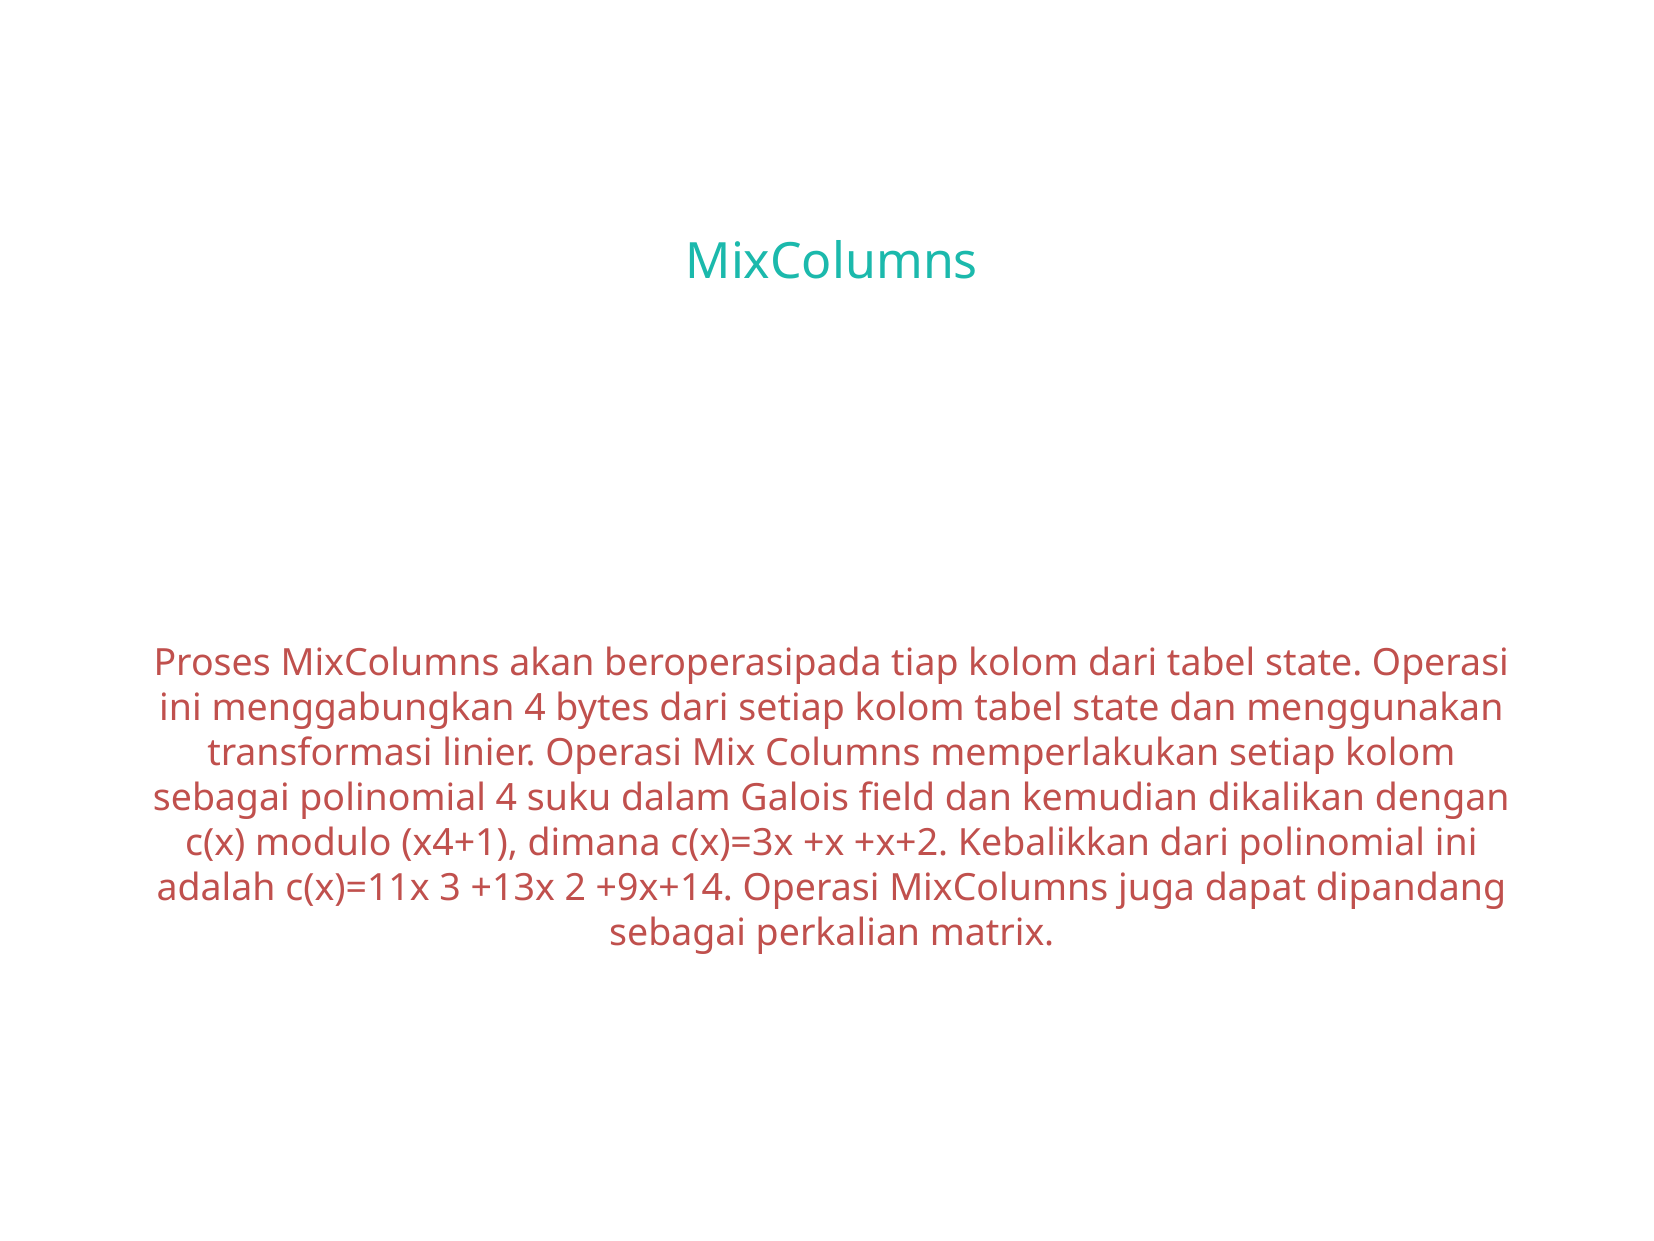

# MixColumns
Proses MixColumns akan beroperasipada tiap kolom dari tabel state. Operasi ini menggabungkan 4 bytes dari setiap kolom tabel state dan menggunakan transformasi linier. Operasi Mix Columns memperlakukan setiap kolom sebagai polinomial 4 suku dalam Galois field dan kemudian dikalikan dengan
c(x) modulo (x4+1), dimana c(x)=3x +x +x+2. Kebalikkan dari polinomial ini adalah c(x)=11x 3 +13x 2 +9x+14. Operasi MixColumns juga dapat dipandang sebagai perkalian matrix.